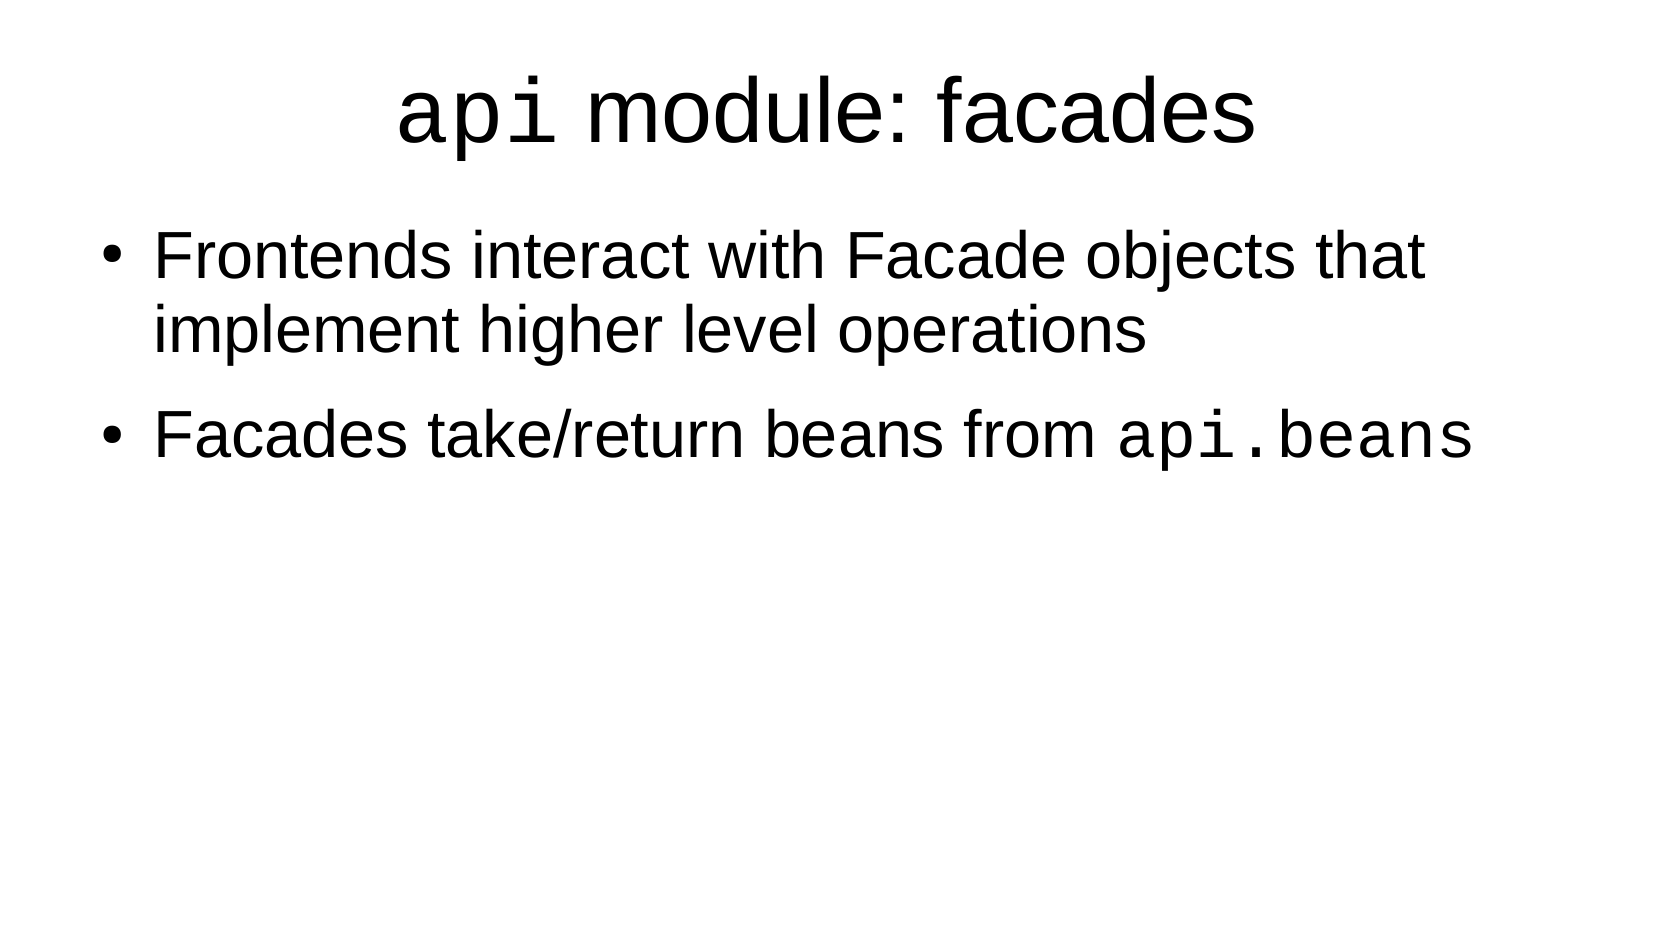

# api module: facades
Frontends interact with Facade objects that implement higher level operations
Facades take/return beans from api.beans